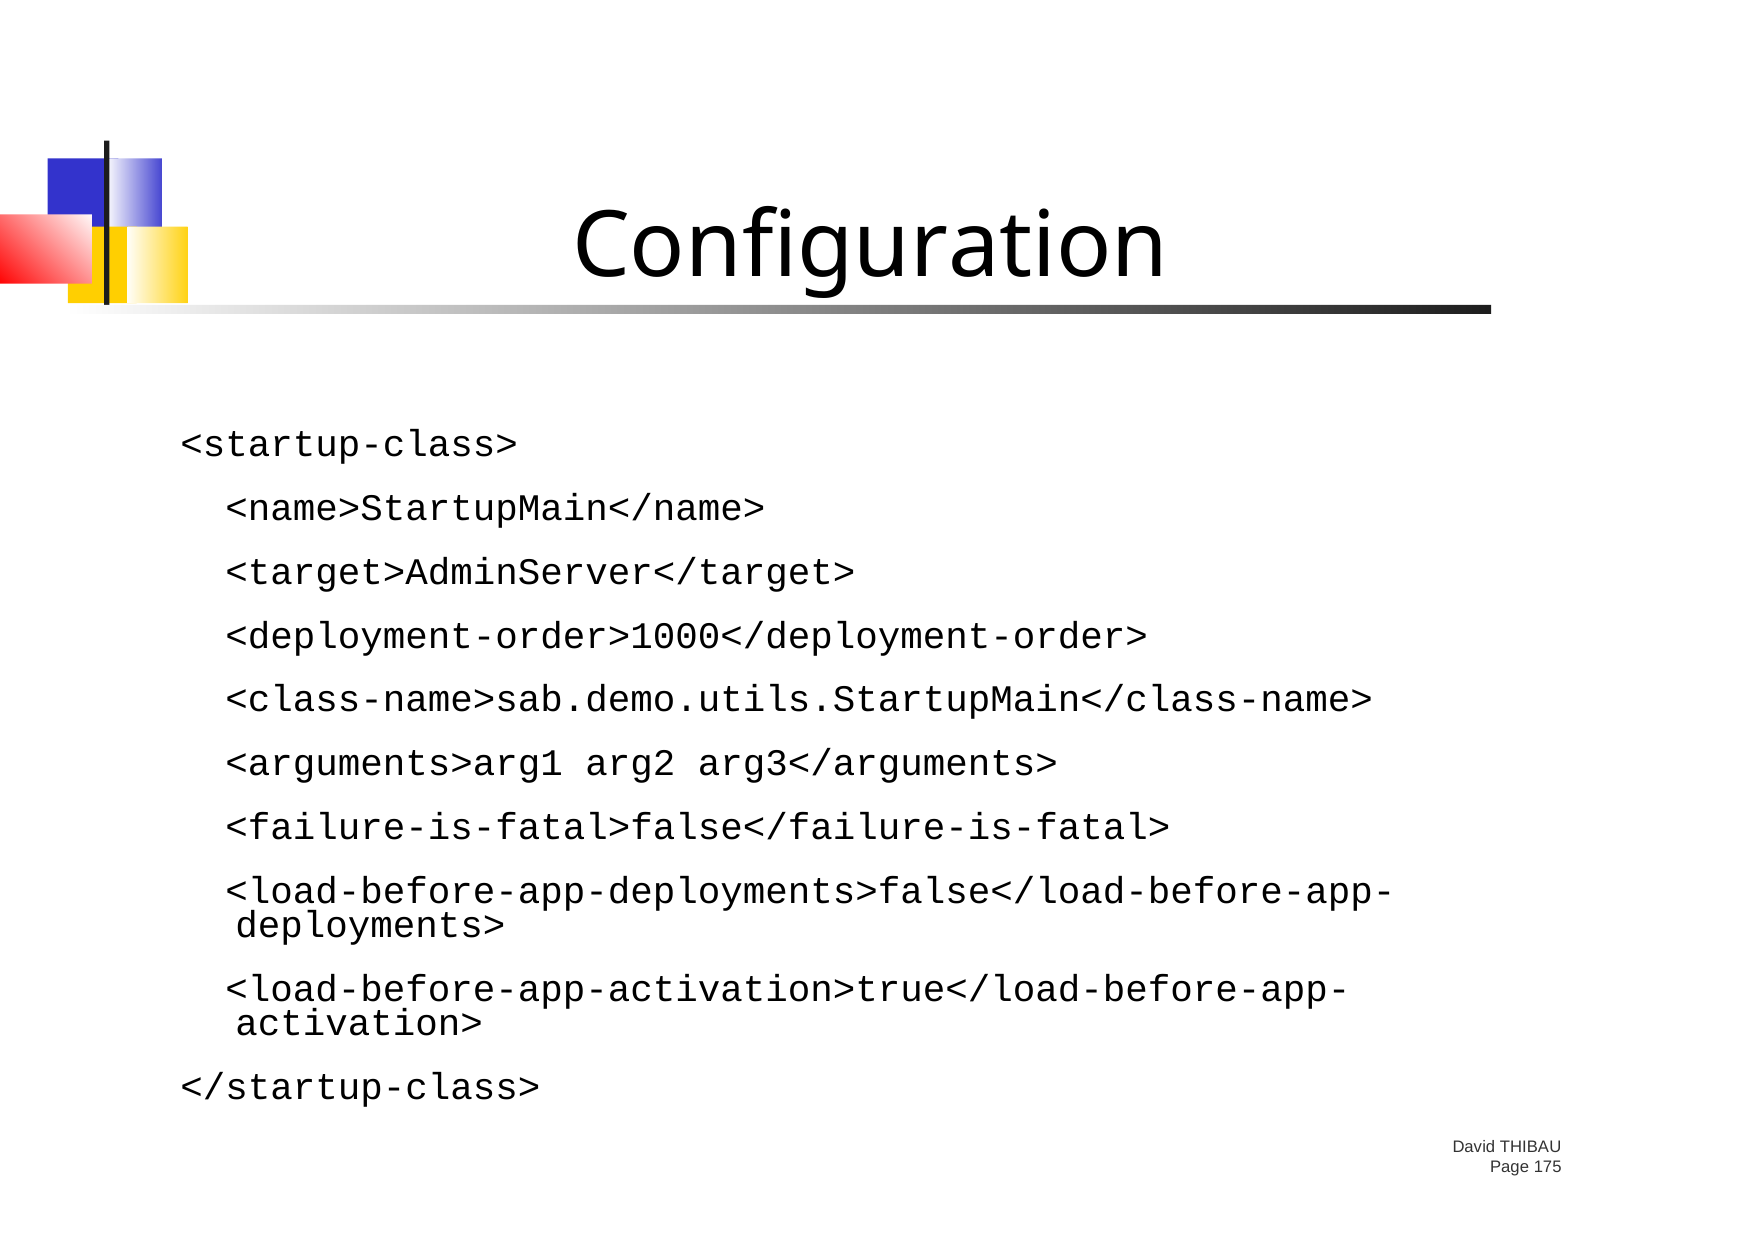

# Configuration
<startup-class>
 <name>StartupMain</name>
 <target>AdminServer</target>
 <deployment-order>1000</deployment-order>
 <class-name>sab.demo.utils.StartupMain</class-name>
 <arguments>arg1 arg2 arg3</arguments>
 <failure-is-fatal>false</failure-is-fatal>
 <load-before-app-deployments>false</load-before-app-deployments>
 <load-before-app-activation>true</load-before-app-activation>
</startup-class>